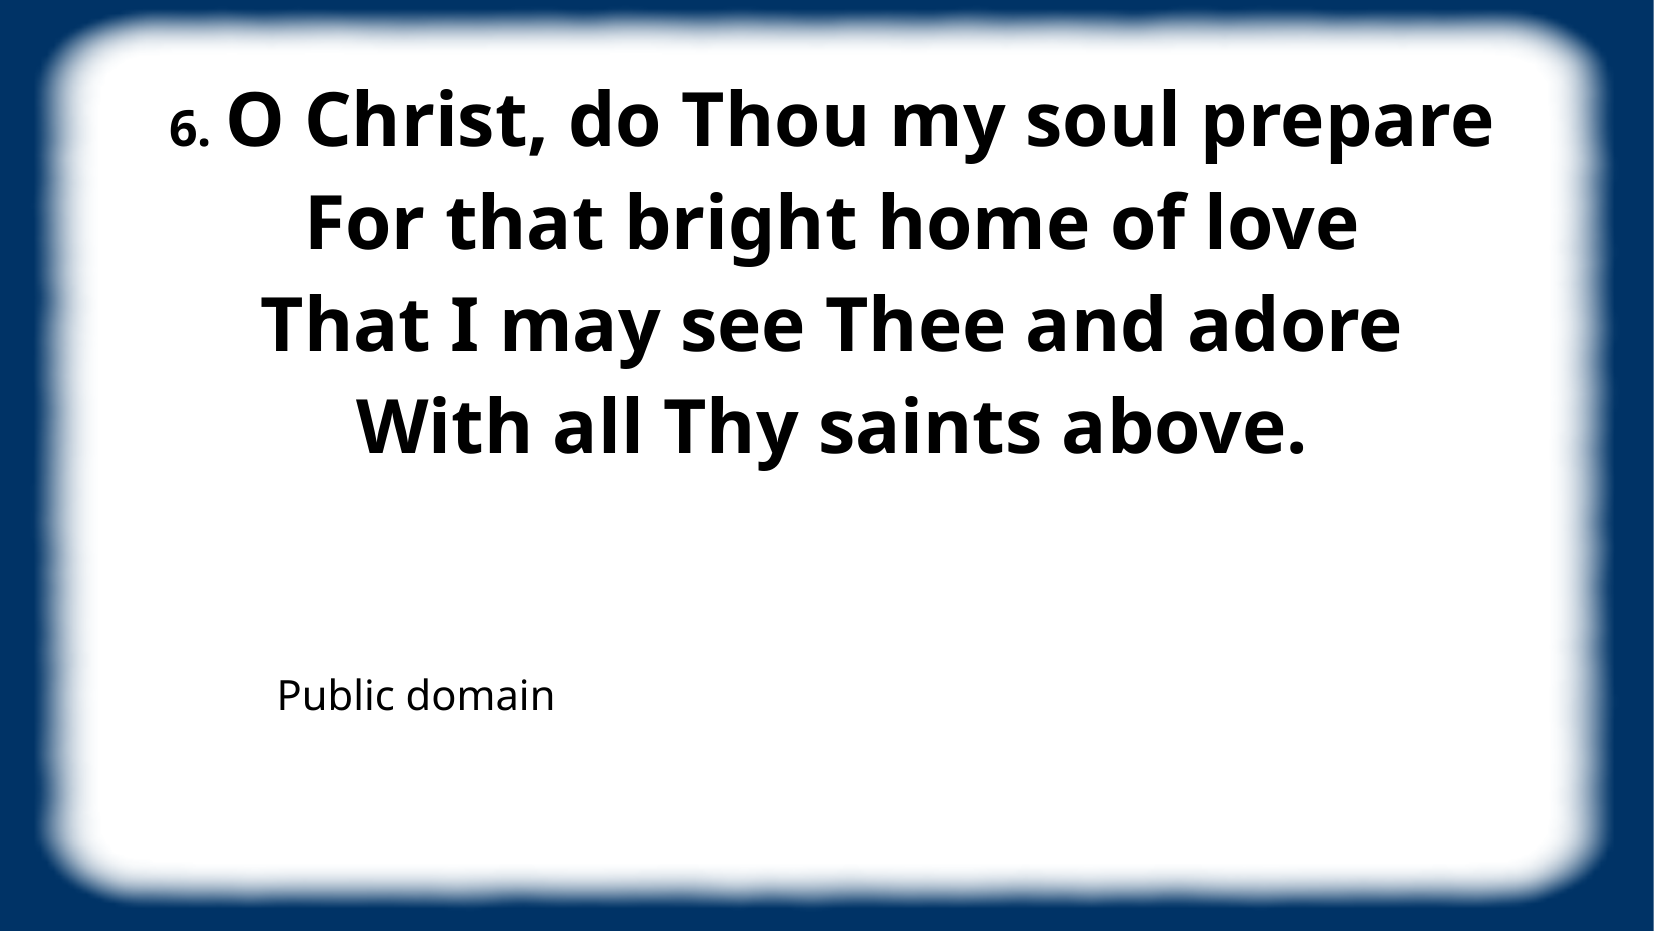

6. O Christ, do Thou my soul prepare
For that bright home of love
That I may see Thee and adore
With all Thy saints above.
 Public domain